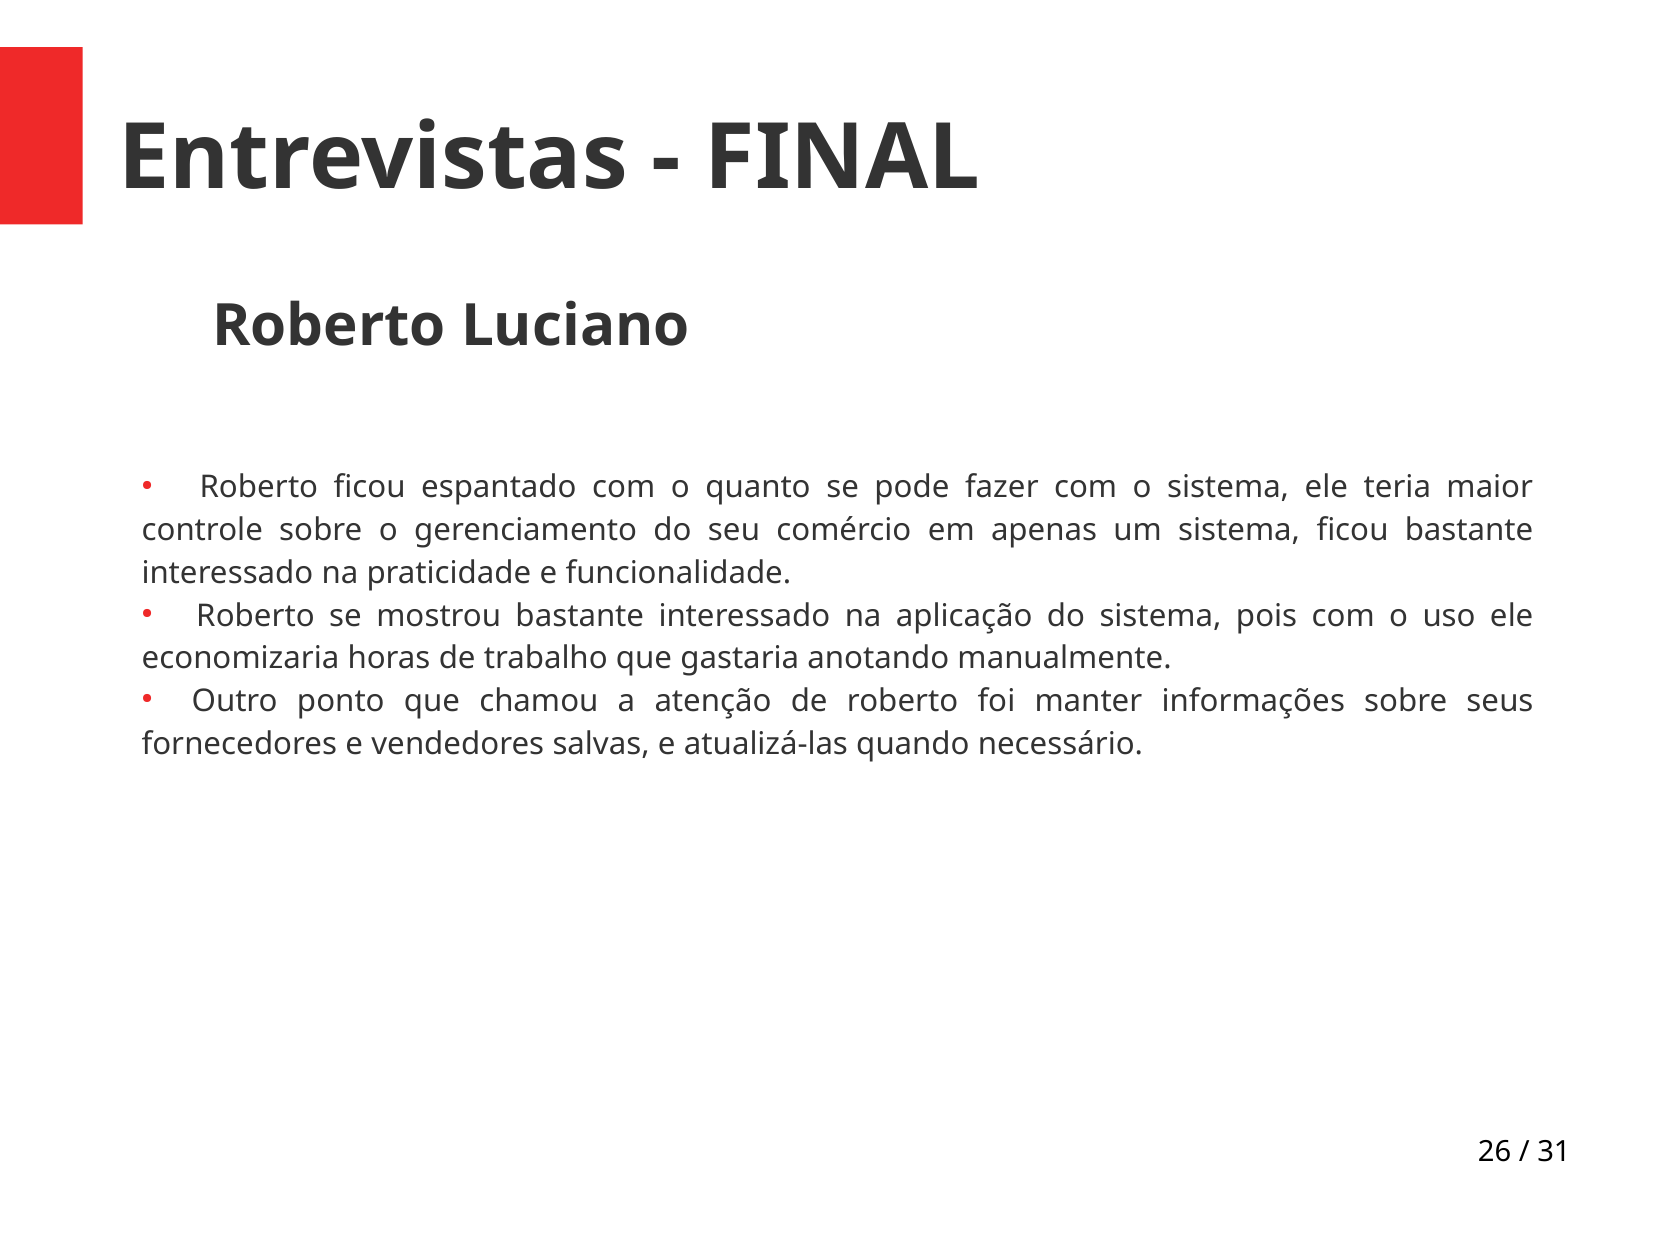

# Entrevistas - FINAL
Roberto Luciano
 Roberto ficou espantado com o quanto se pode fazer com o sistema, ele teria maior controle sobre o gerenciamento do seu comércio em apenas um sistema, ficou bastante interessado na praticidade e funcionalidade.
 Roberto se mostrou bastante interessado na aplicação do sistema, pois com o uso ele economizaria horas de trabalho que gastaria anotando manualmente.
 Outro ponto que chamou a atenção de roberto foi manter informações sobre seus fornecedores e vendedores salvas, e atualizá-las quando necessário.
26